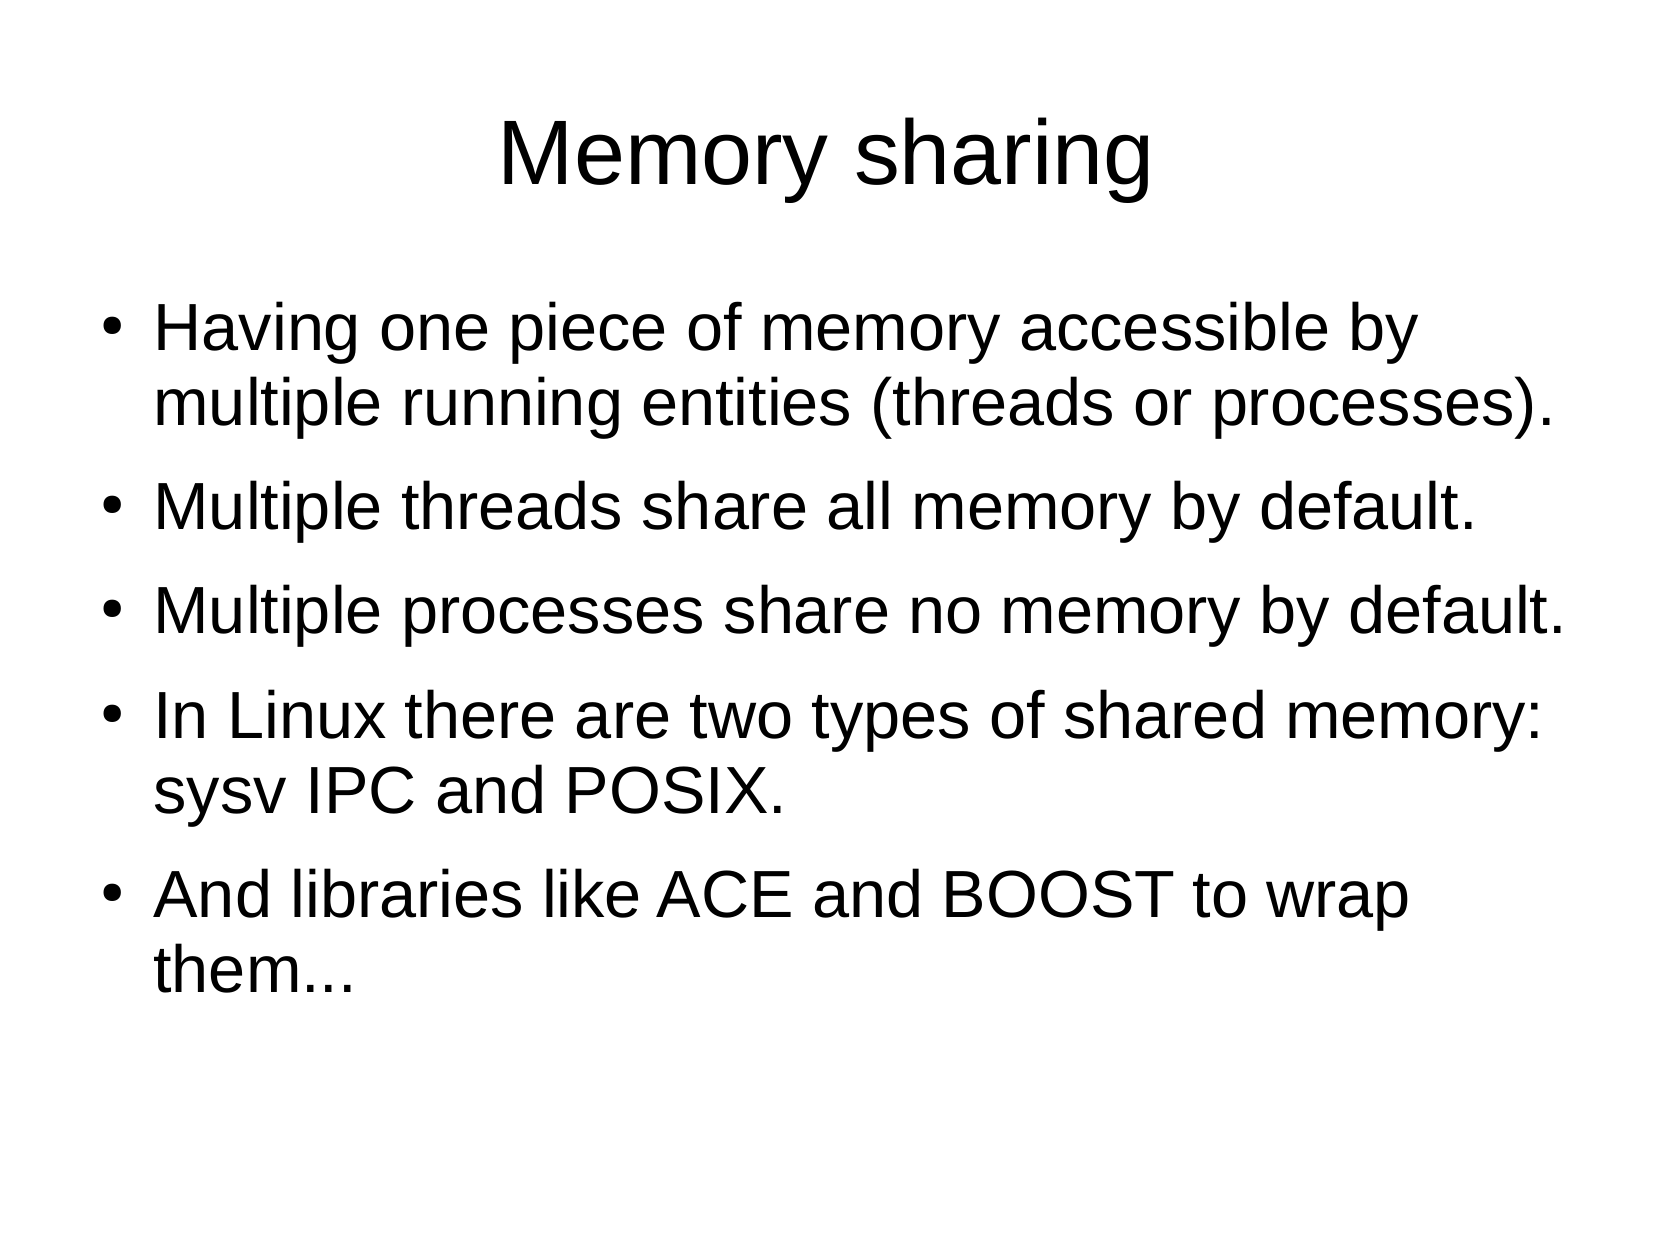

# Memory sharing
Having one piece of memory accessible by multiple running entities (threads or processes).
Multiple threads share all memory by default.
Multiple processes share no memory by default.
In Linux there are two types of shared memory: sysv IPC and POSIX.
And libraries like ACE and BOOST to wrap them...